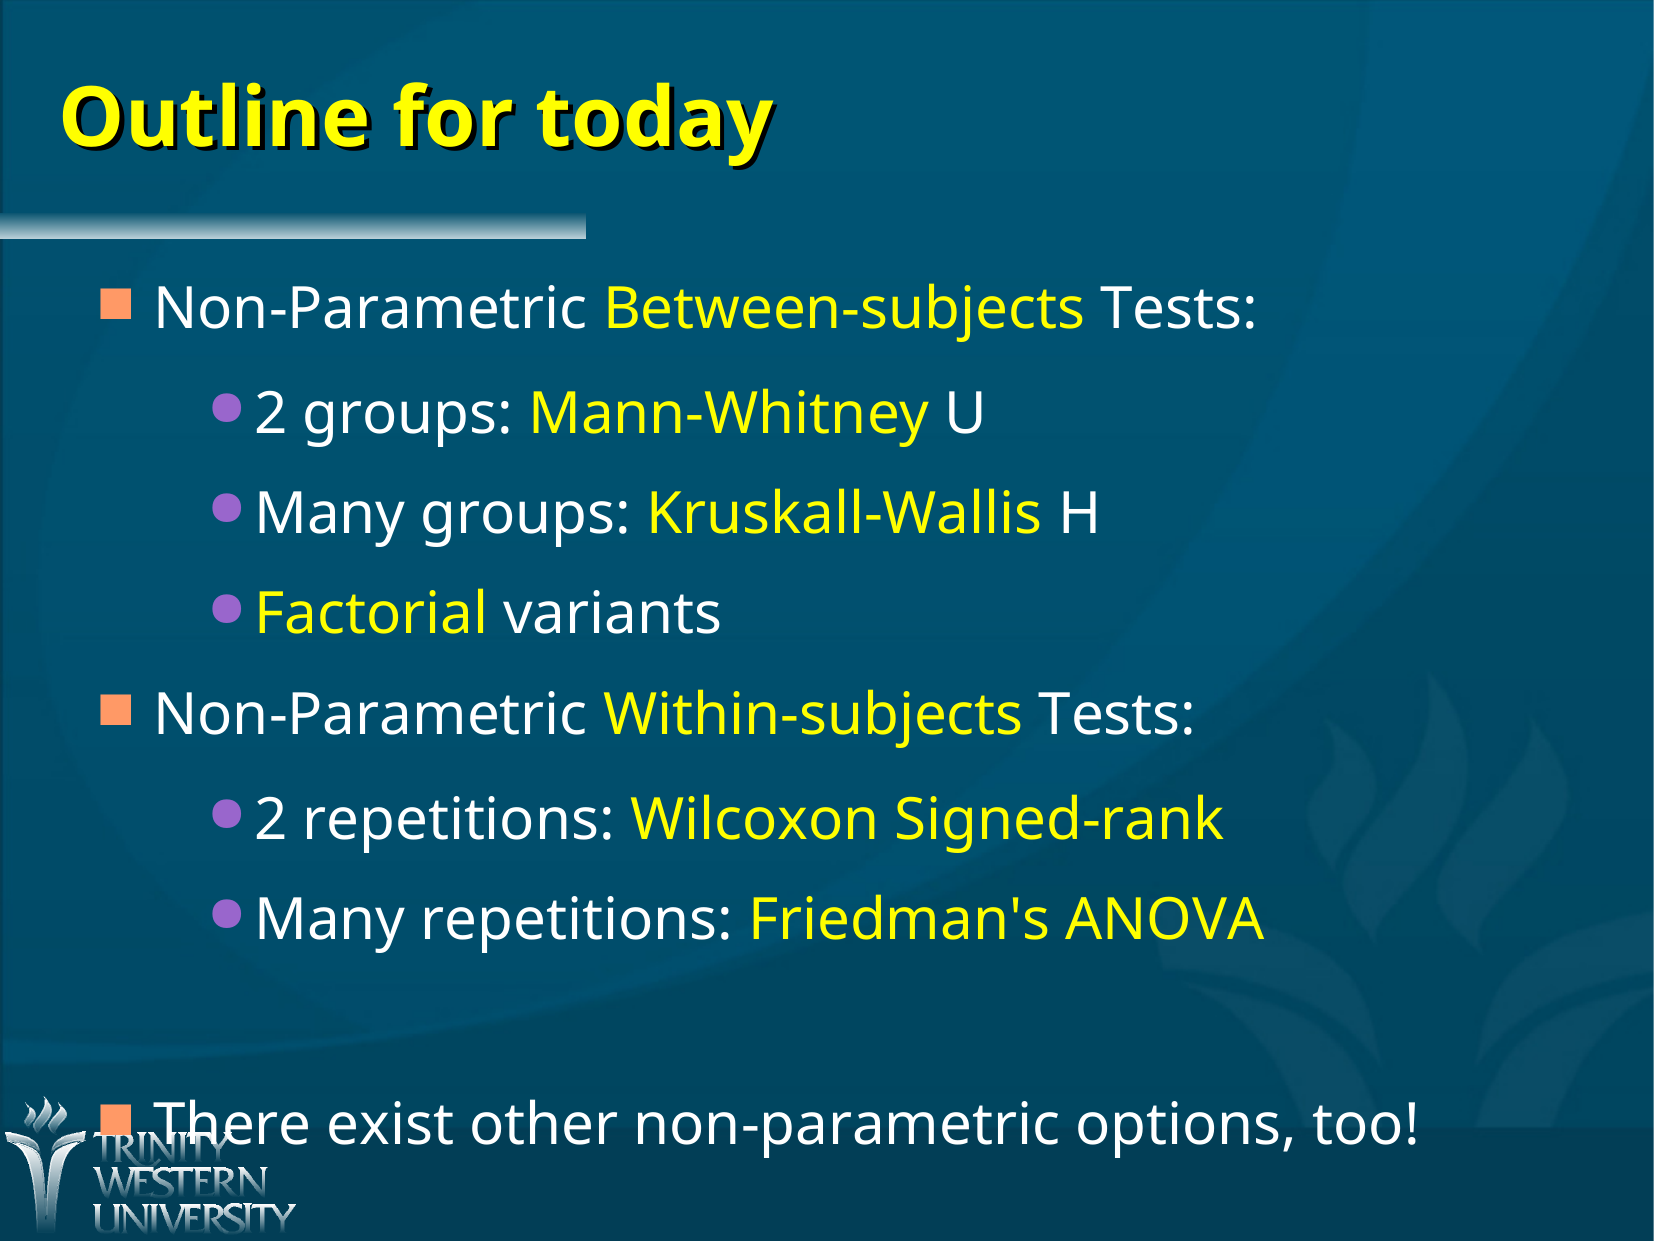

# Outline for today
Non-Parametric Between-subjects Tests:
2 groups: Mann-Whitney U
Many groups: Kruskall-Wallis H
Factorial variants
Non-Parametric Within-subjects Tests:
2 repetitions: Wilcoxon Signed-rank
Many repetitions: Friedman's ANOVA
There exist other non-parametric options, too!